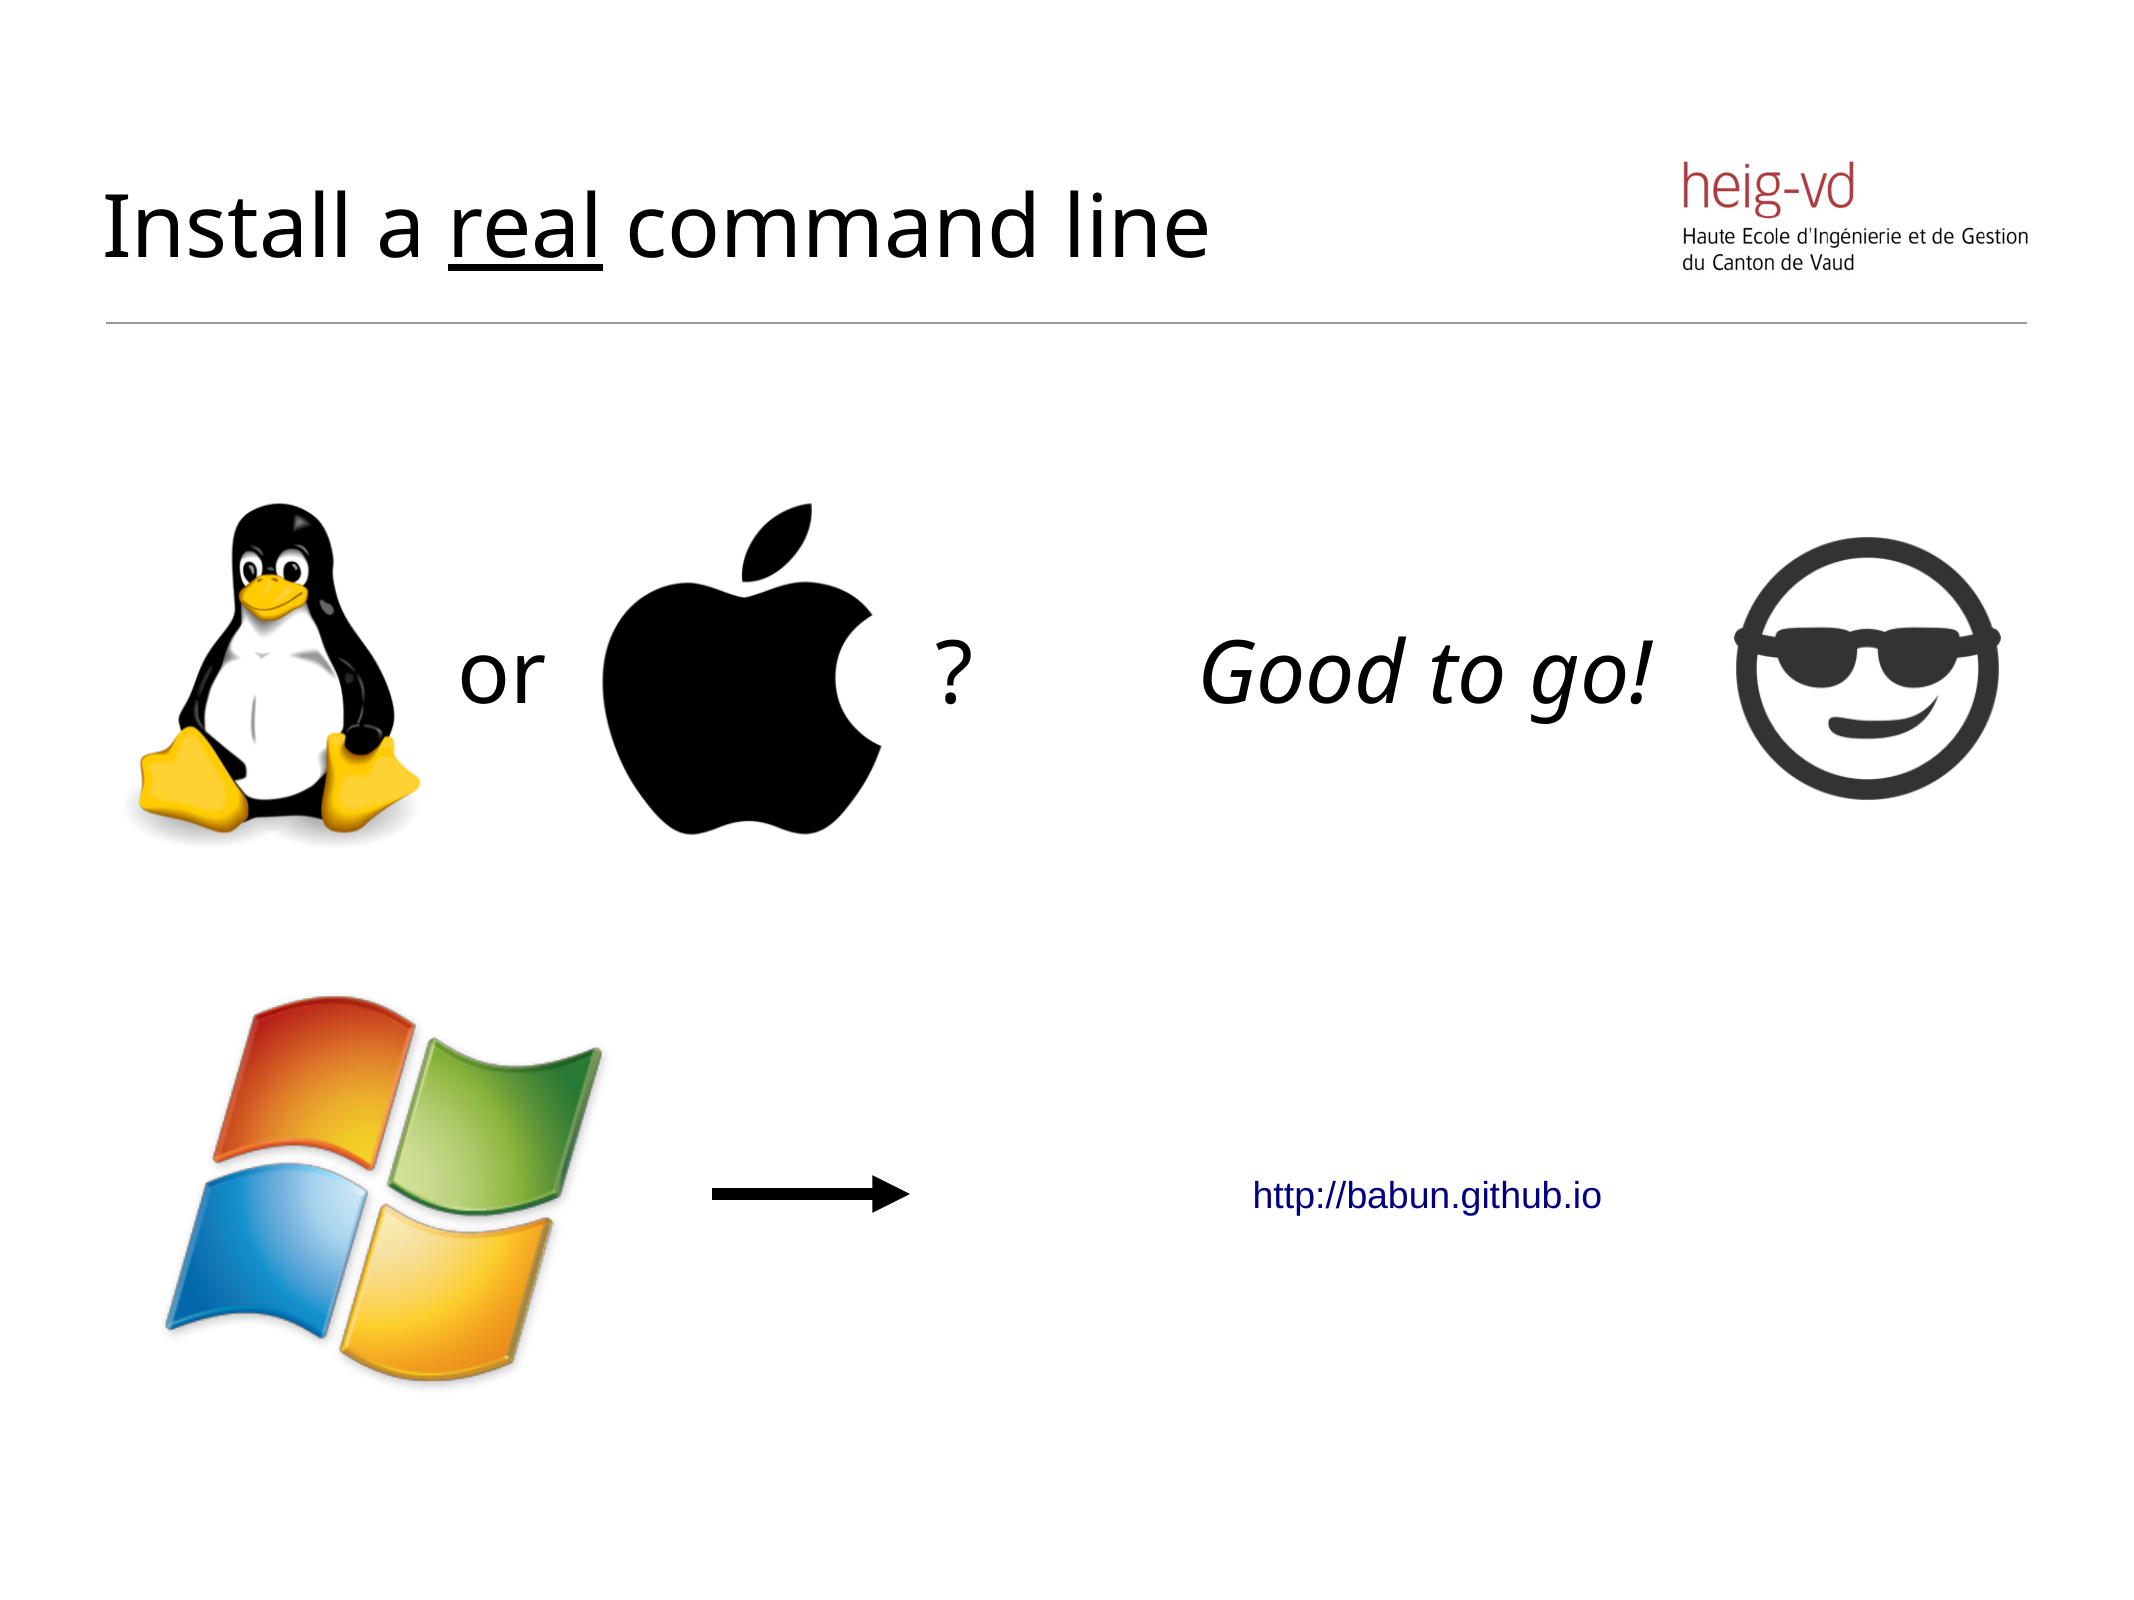

# Install a real command line
or
?
Good to go!
http://babun.github.io